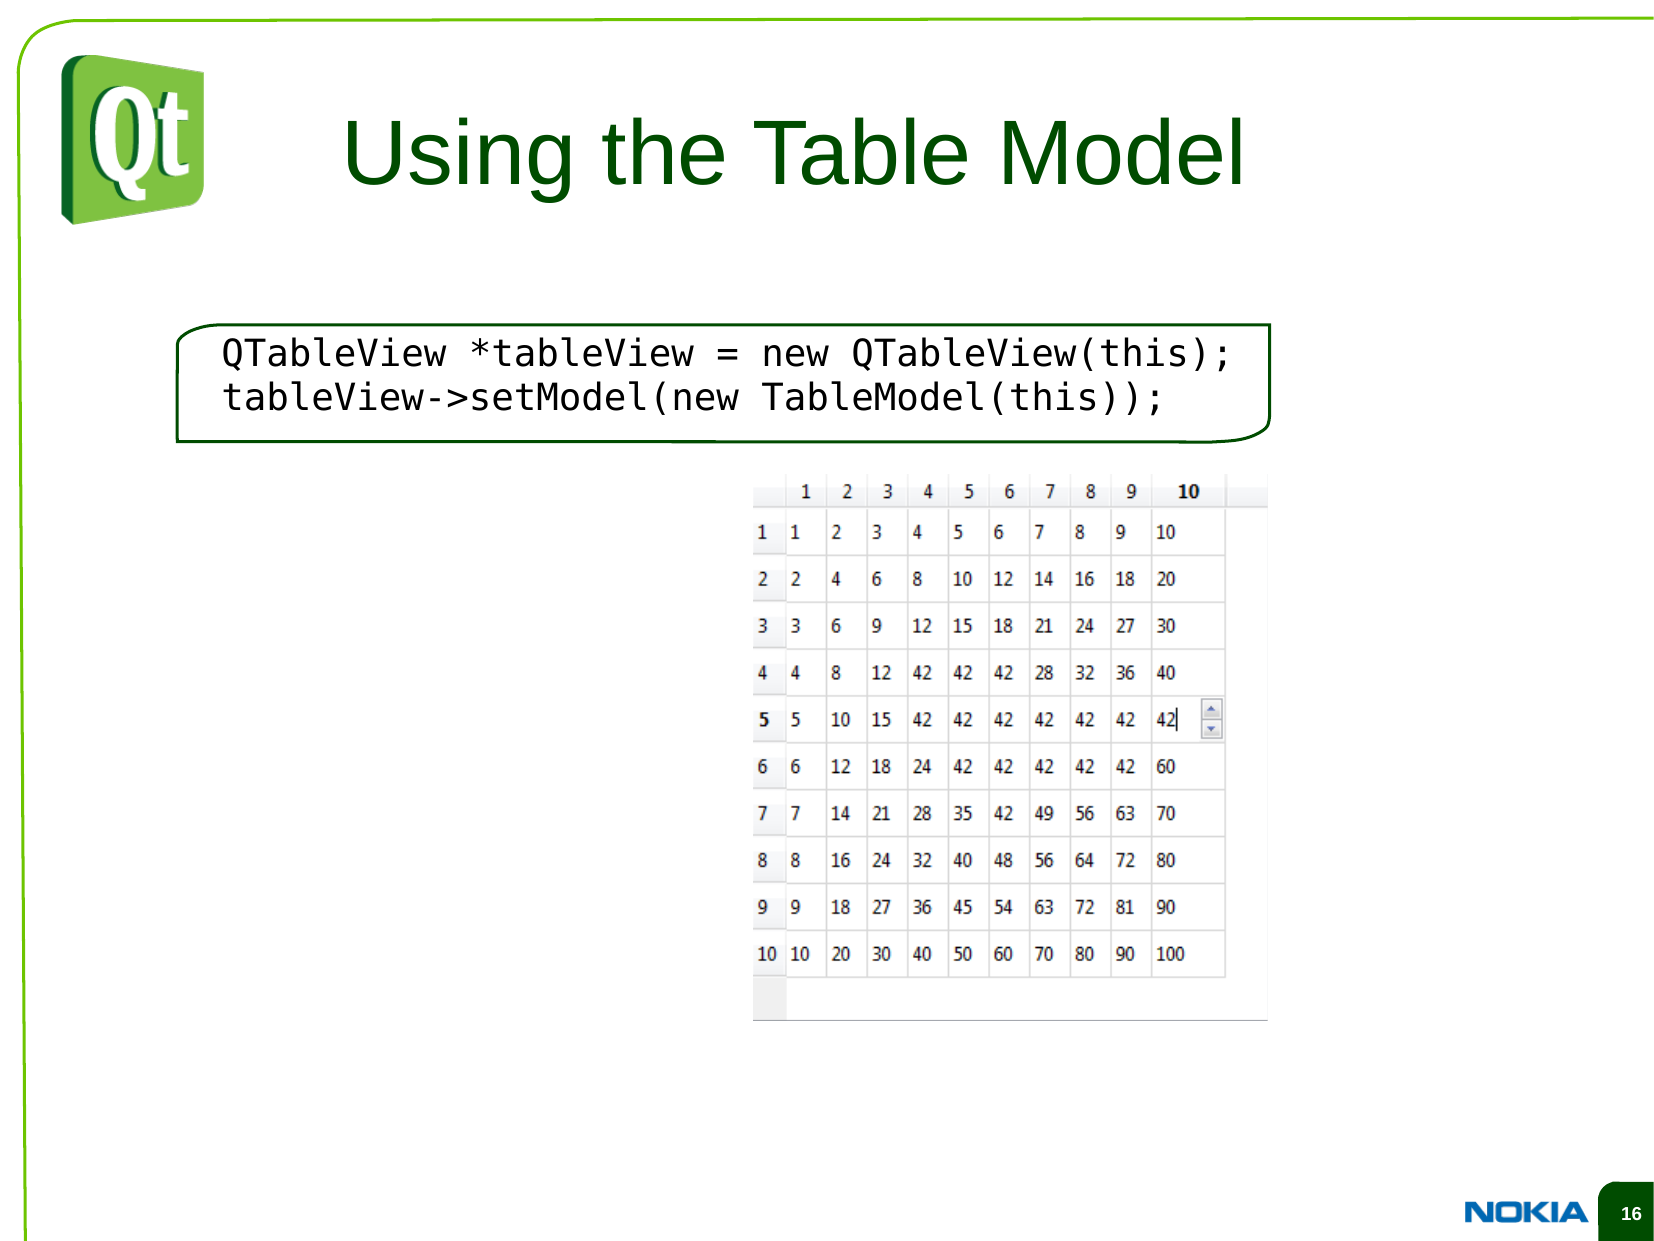

# Using the Table Model
QTableView *tableView = new QTableView(this);
tableView->setModel(new TableModel(this));